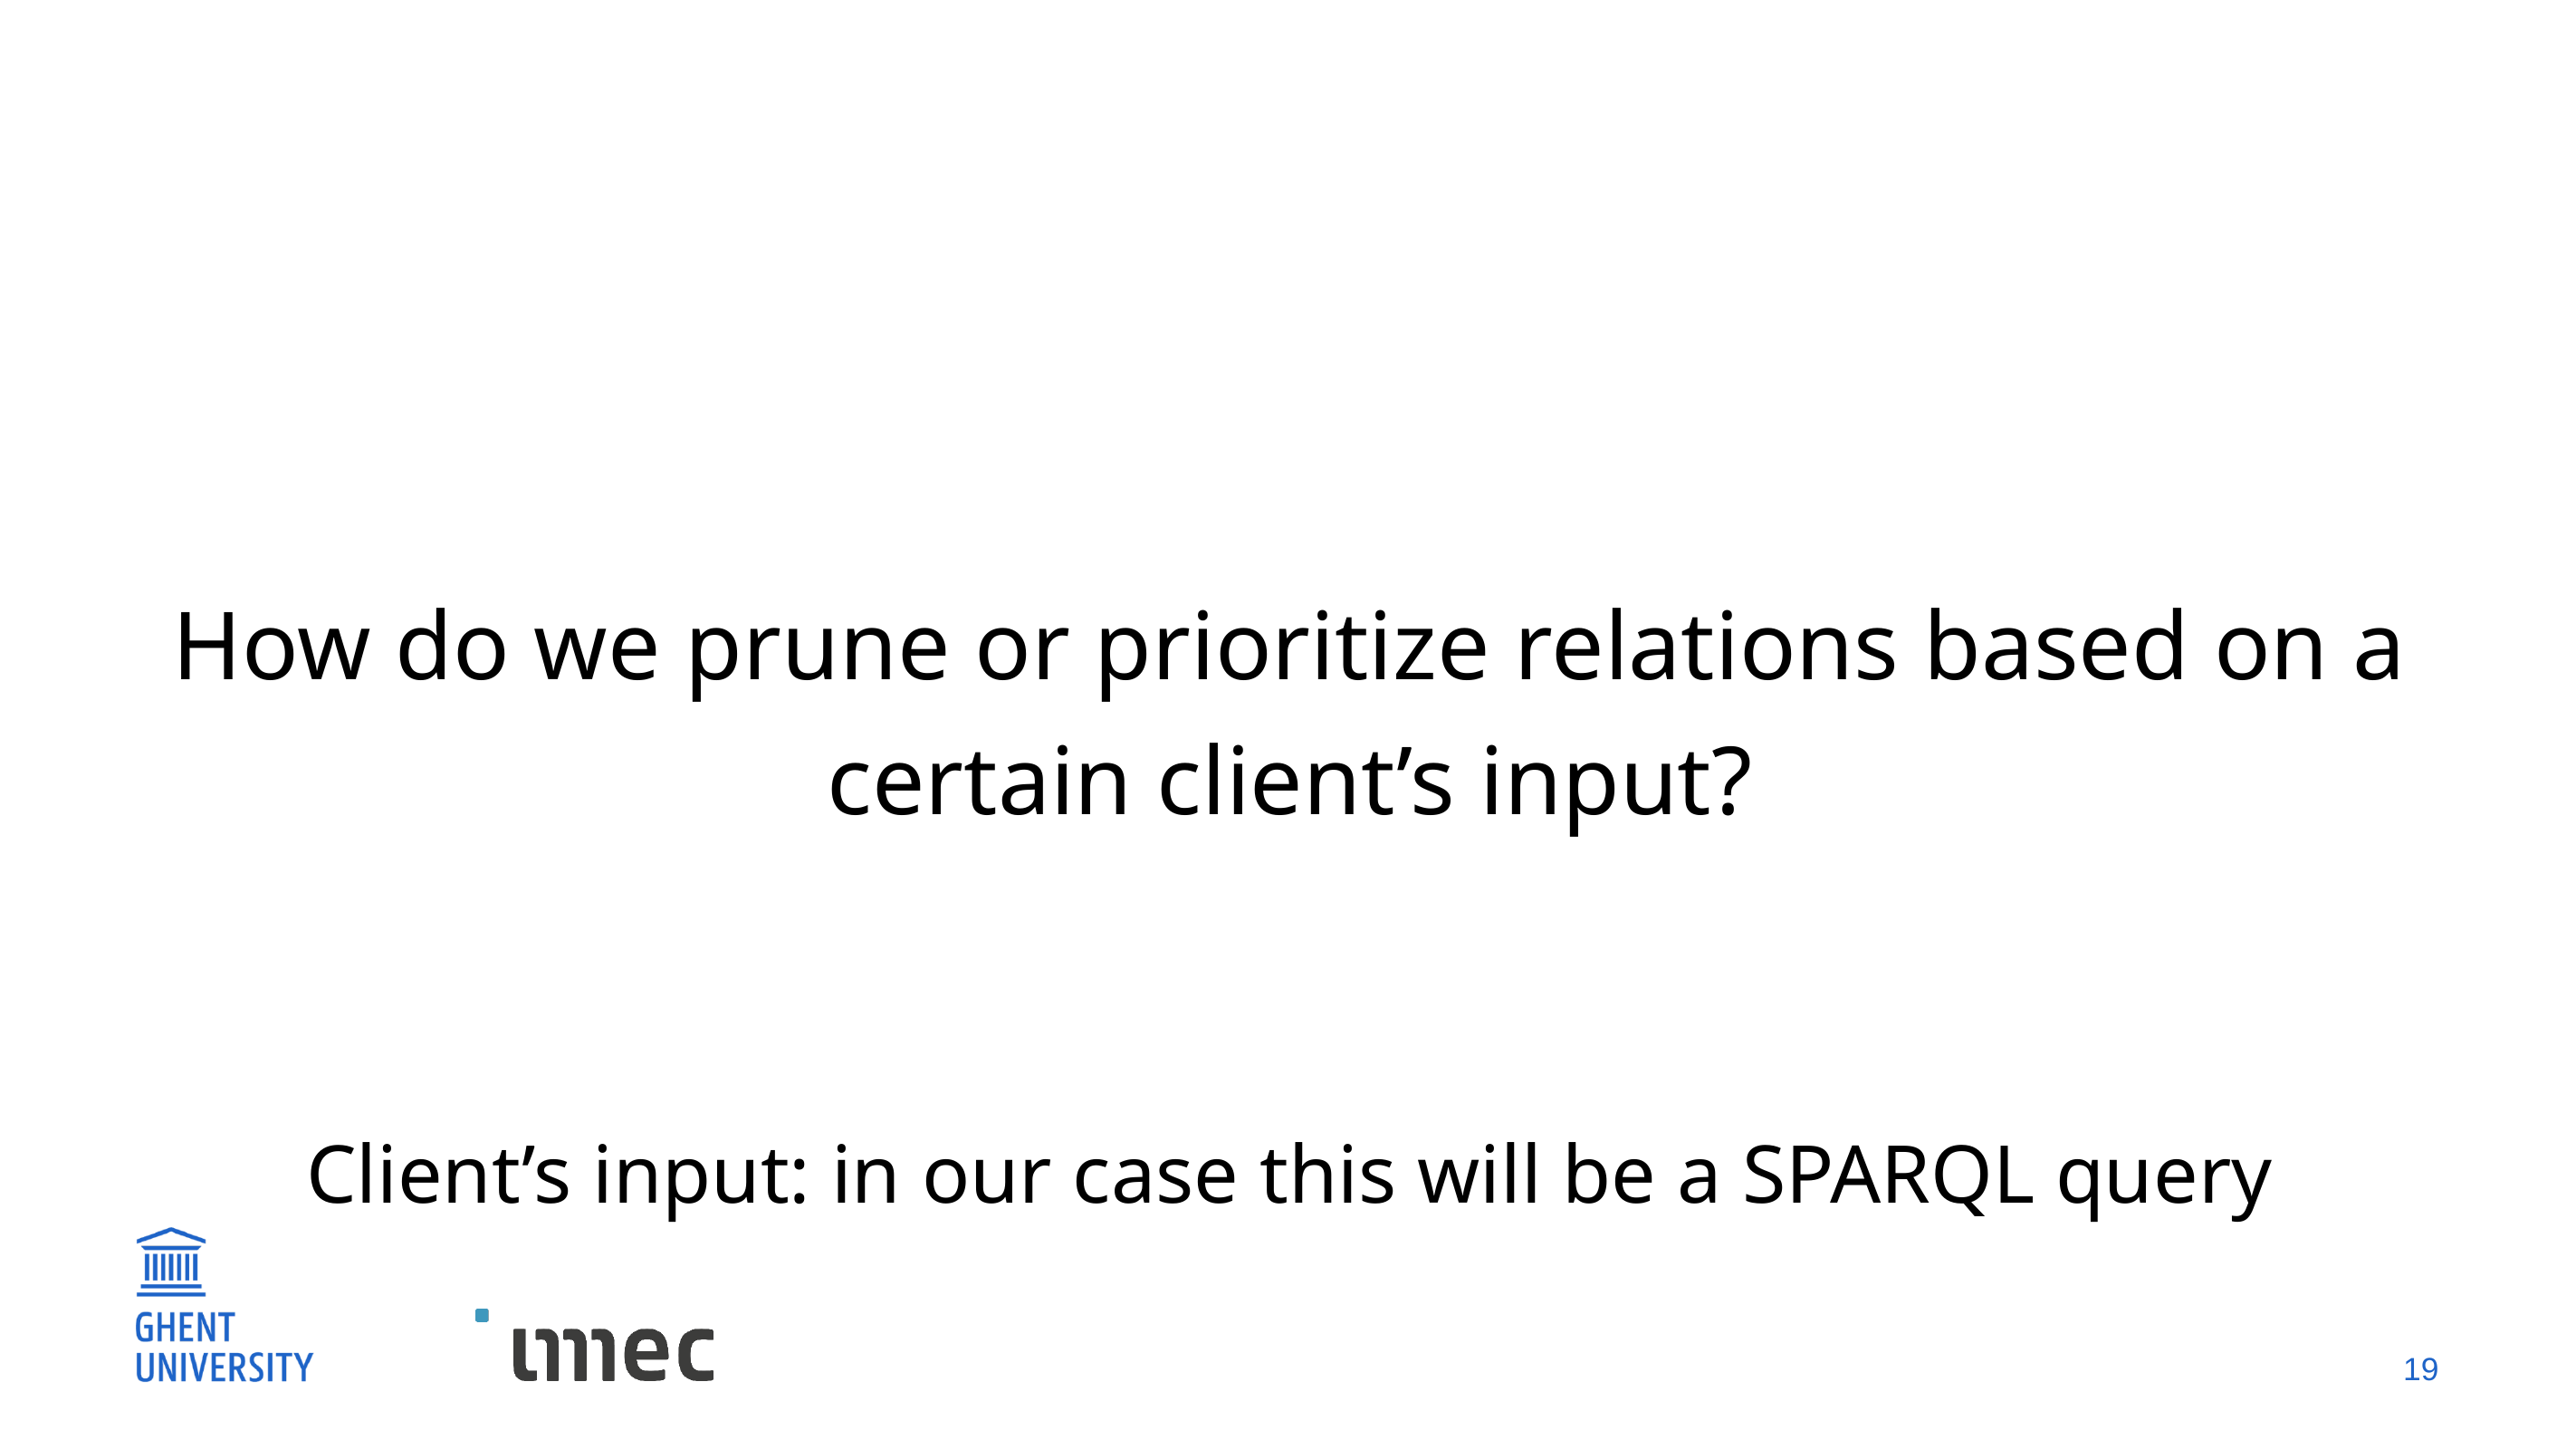

#
How do we prune or prioritize relations based on a certain client’s input?
Client’s input: in our case this will be a SPARQL query